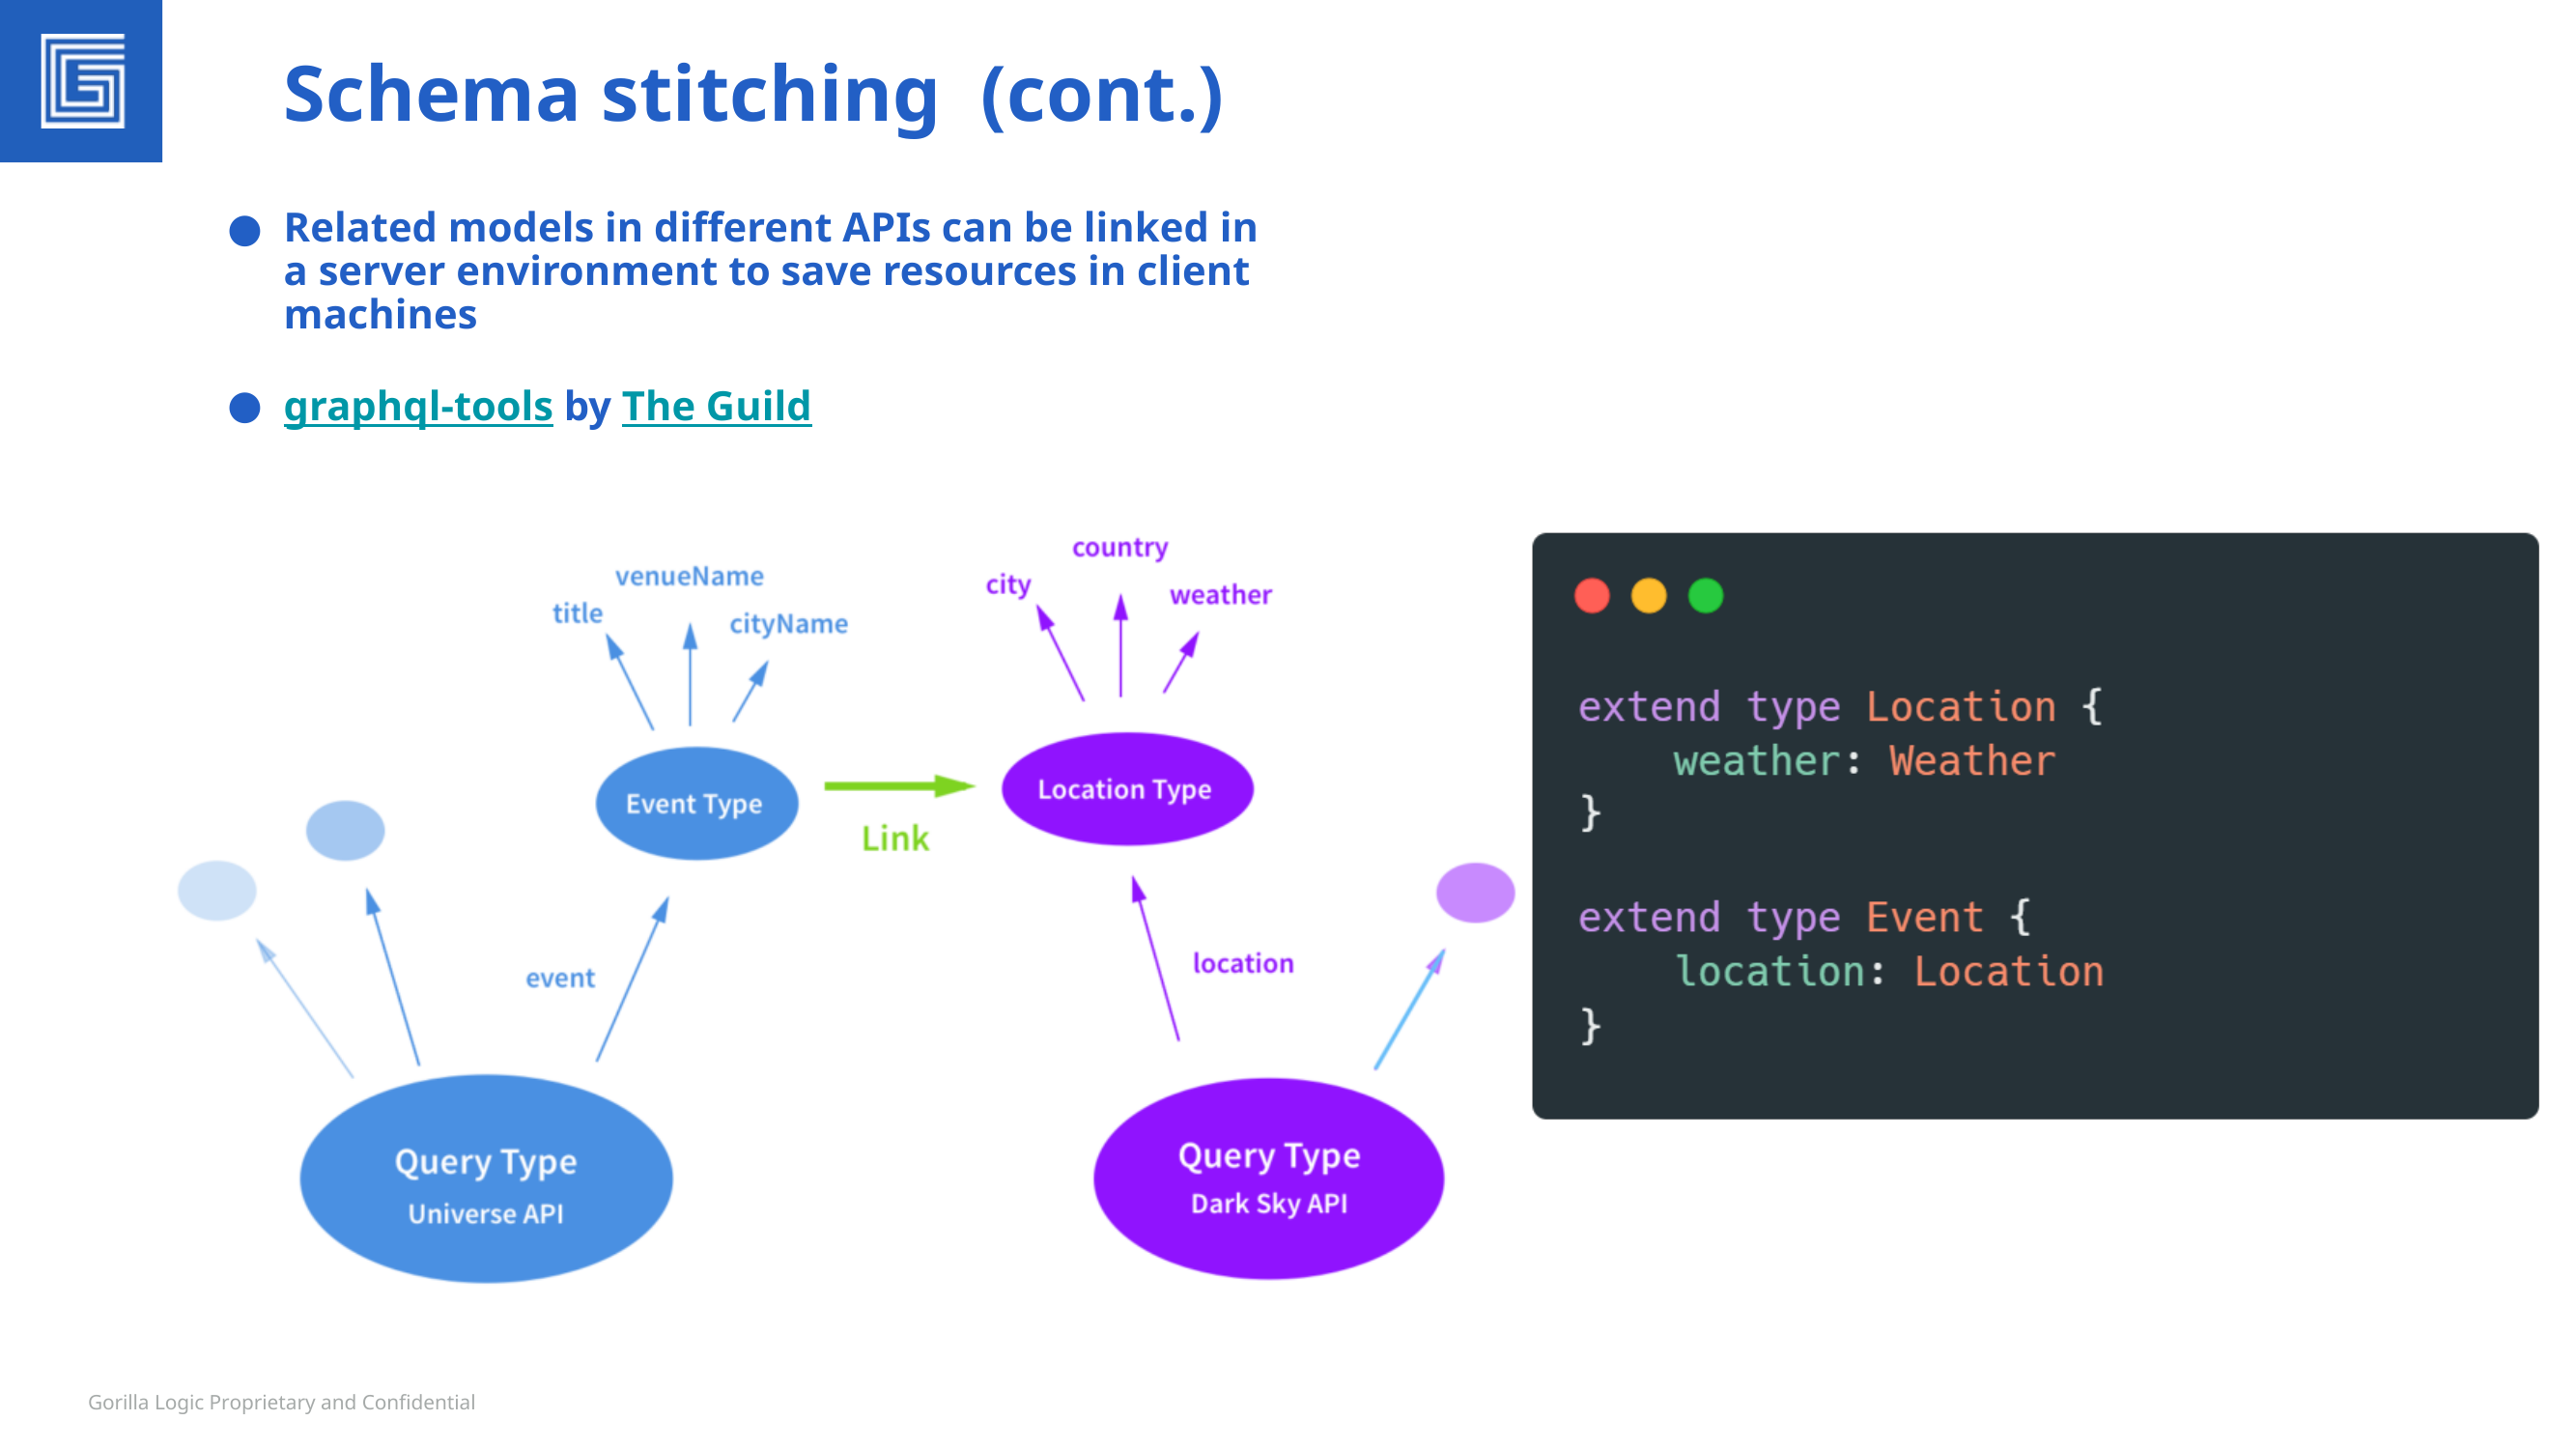

Schema stitching (cont.)
Related models in different APIs can be linked in a server environment to save resources in client machines
graphql-tools by The Guild